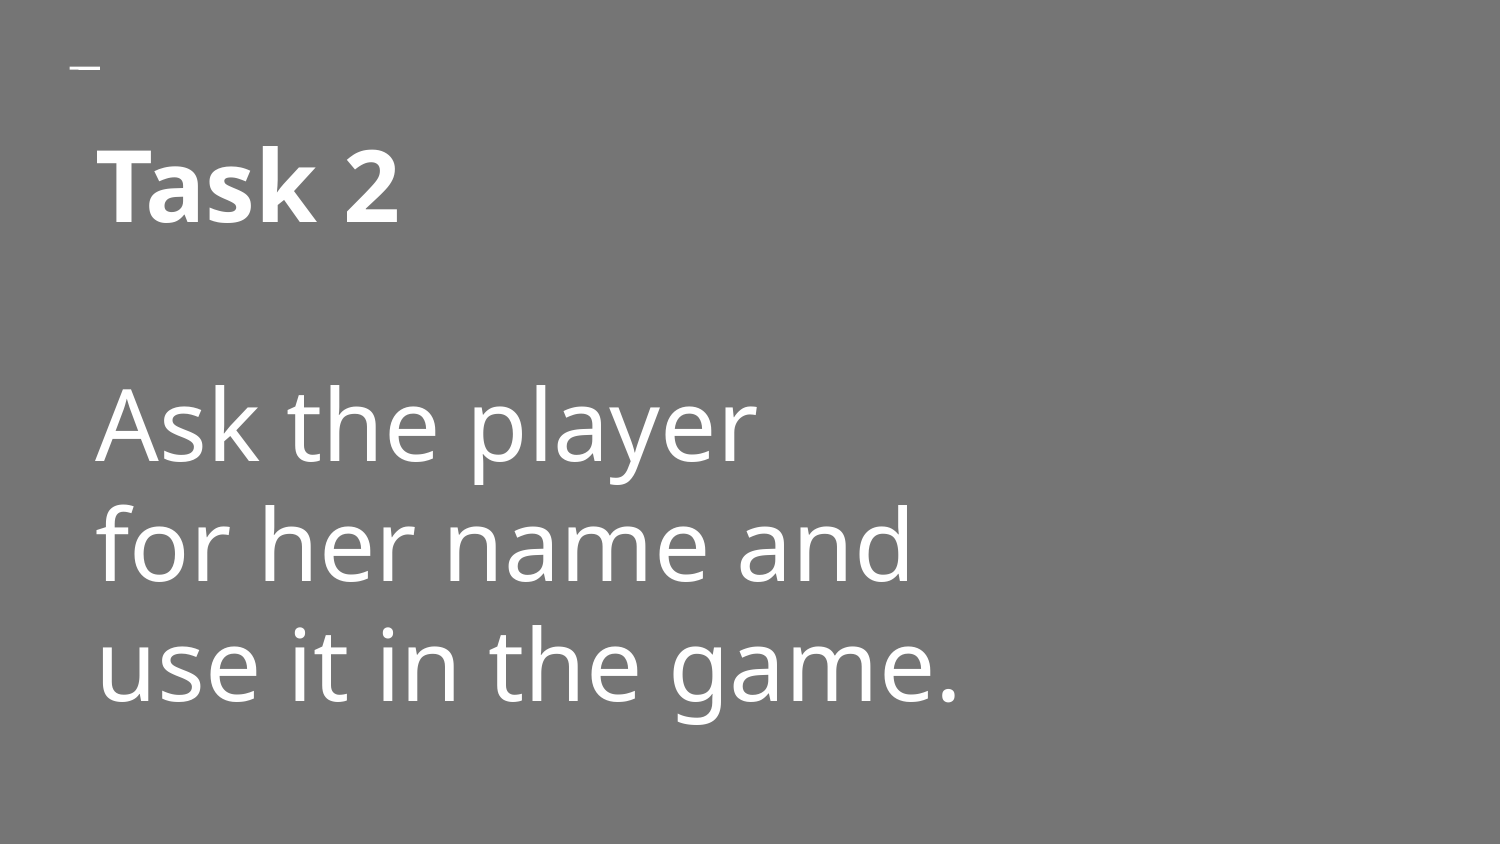

# Task 2 Ask the player for her name and use it in the game.